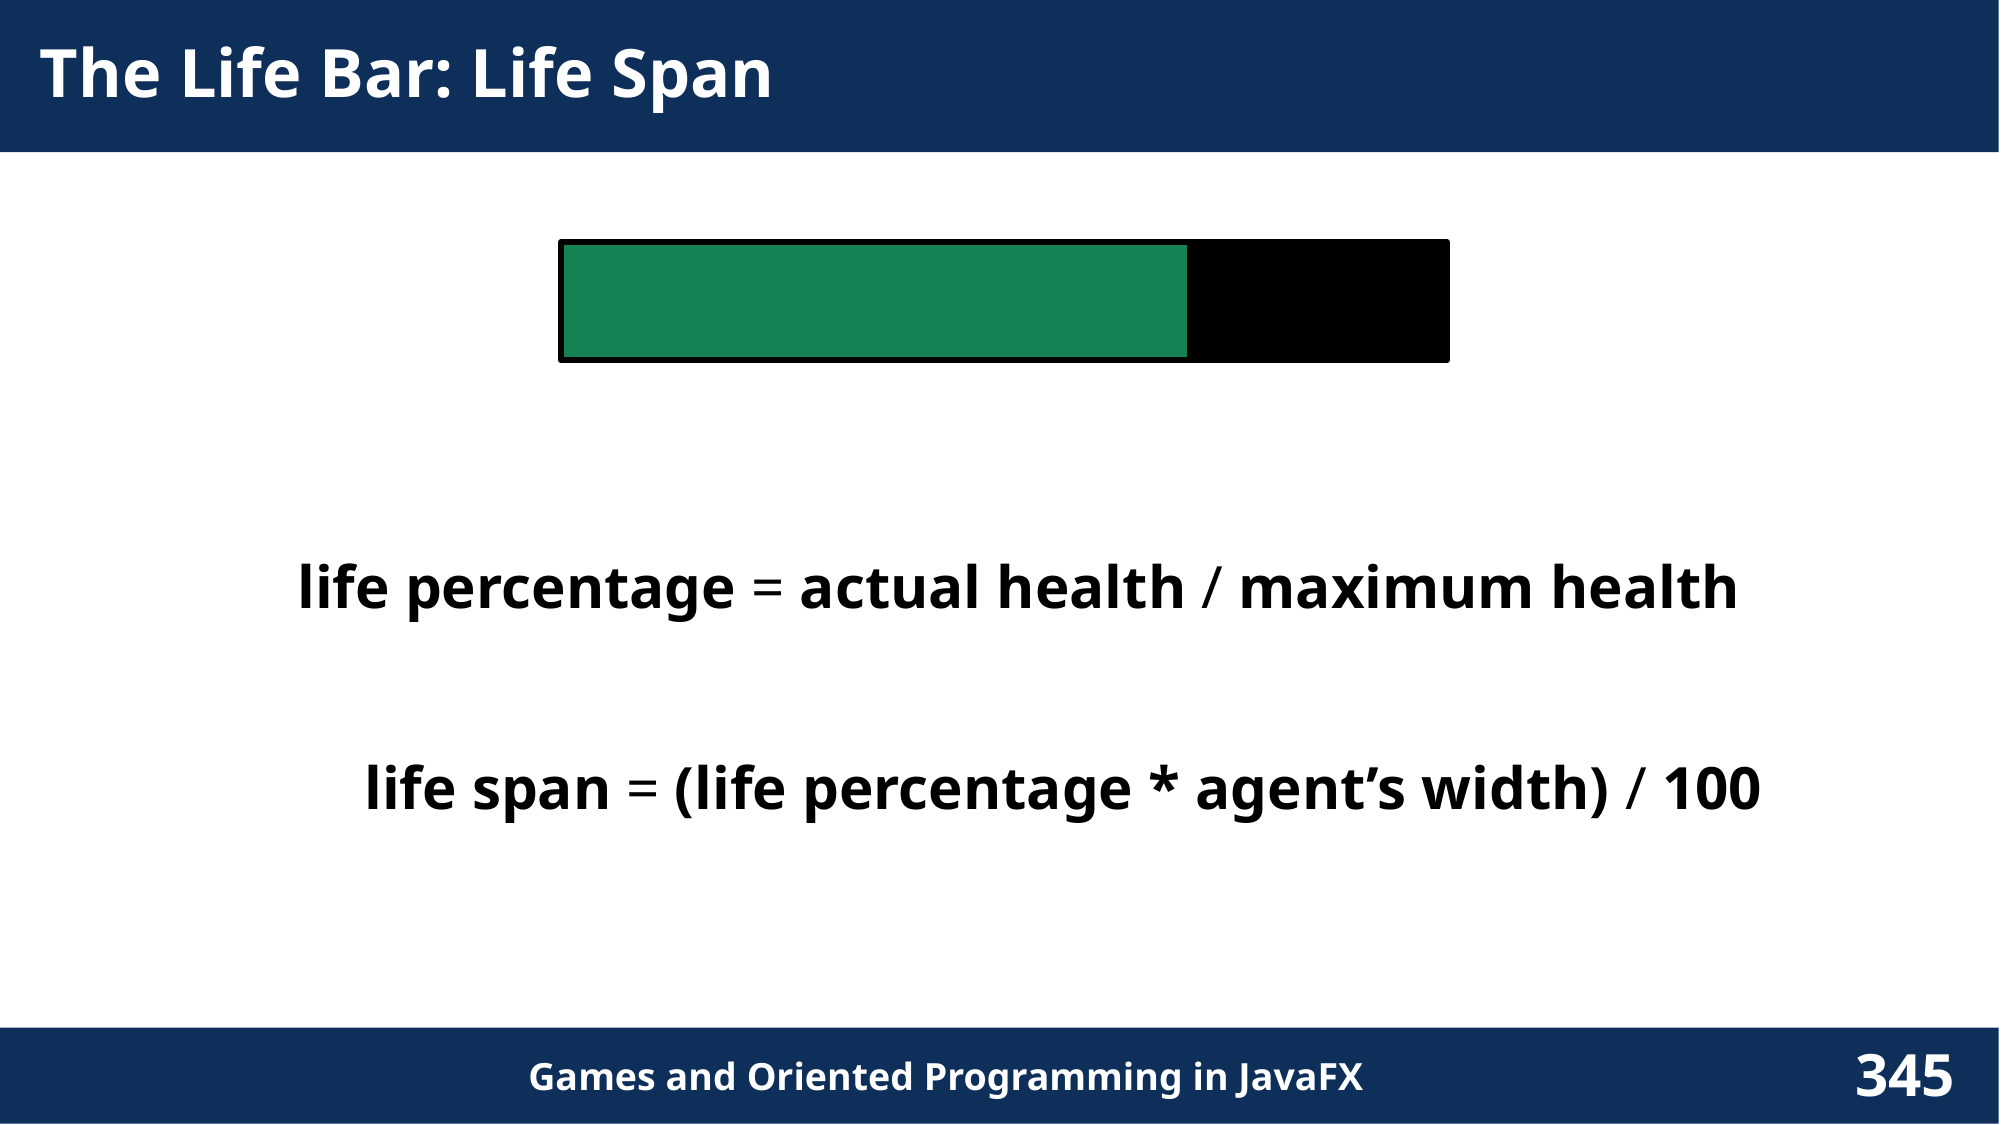

The Life Bar: Life Span
life percentage = actual health / maximum health
life span = (life percentage * agent’s width) / 100